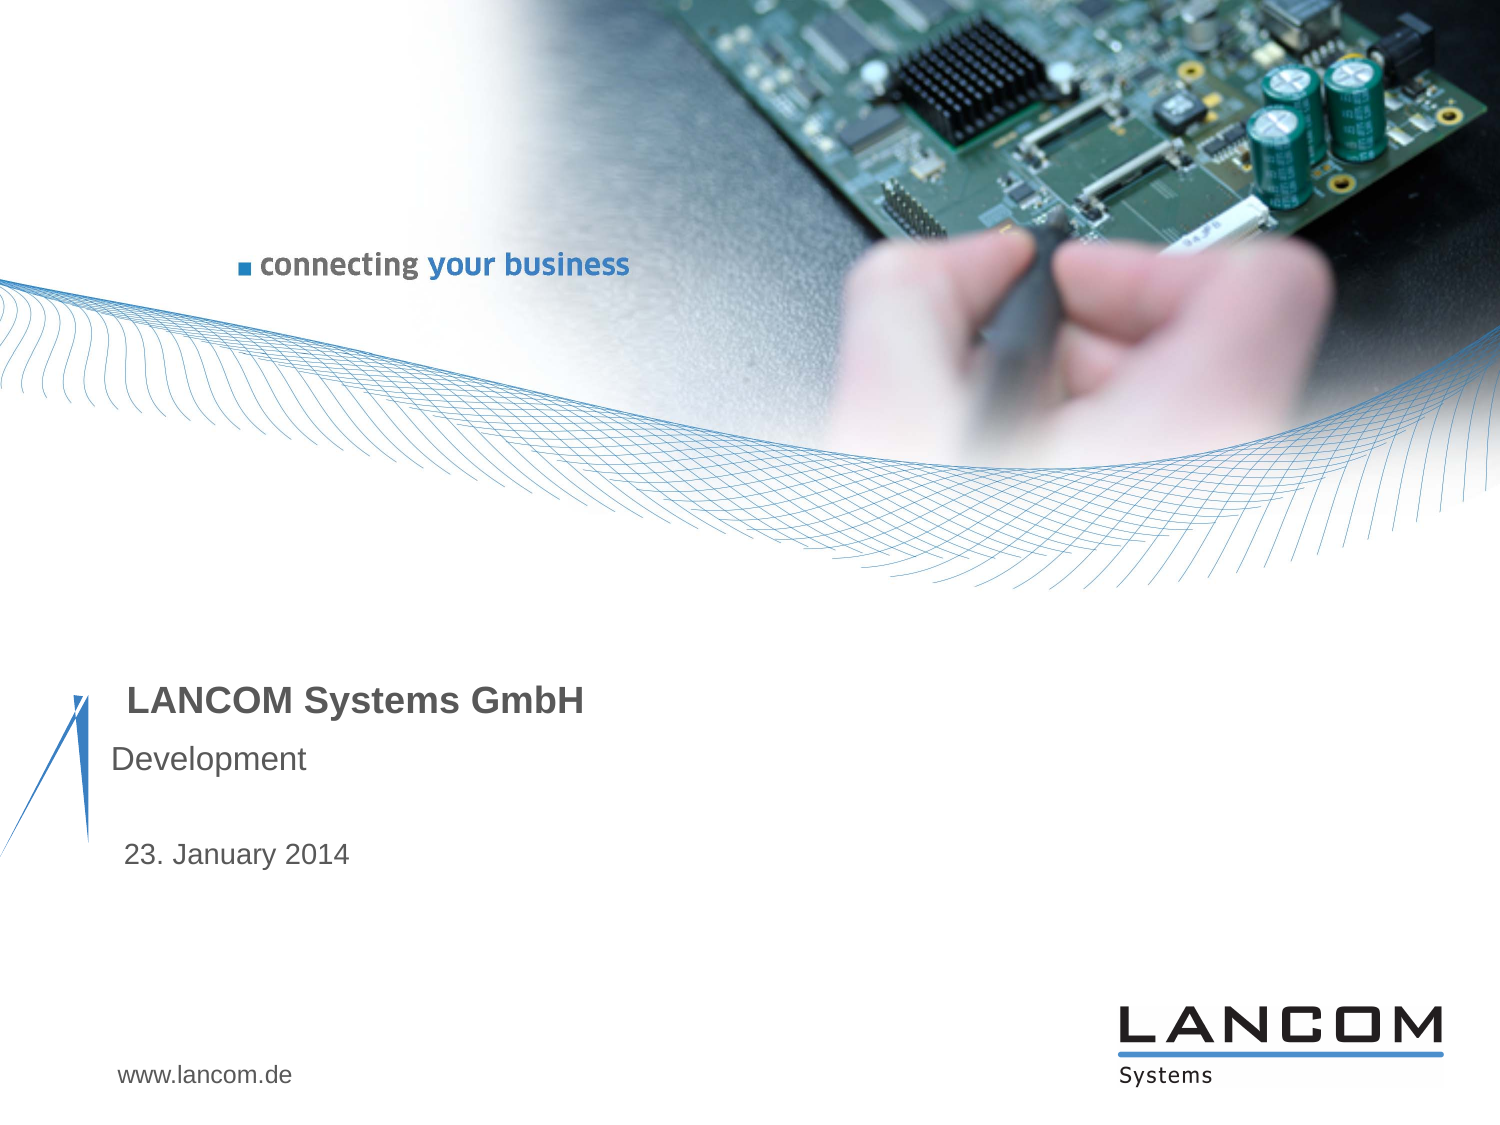

LANCOM Systems GmbH
# Development
23. January 2014